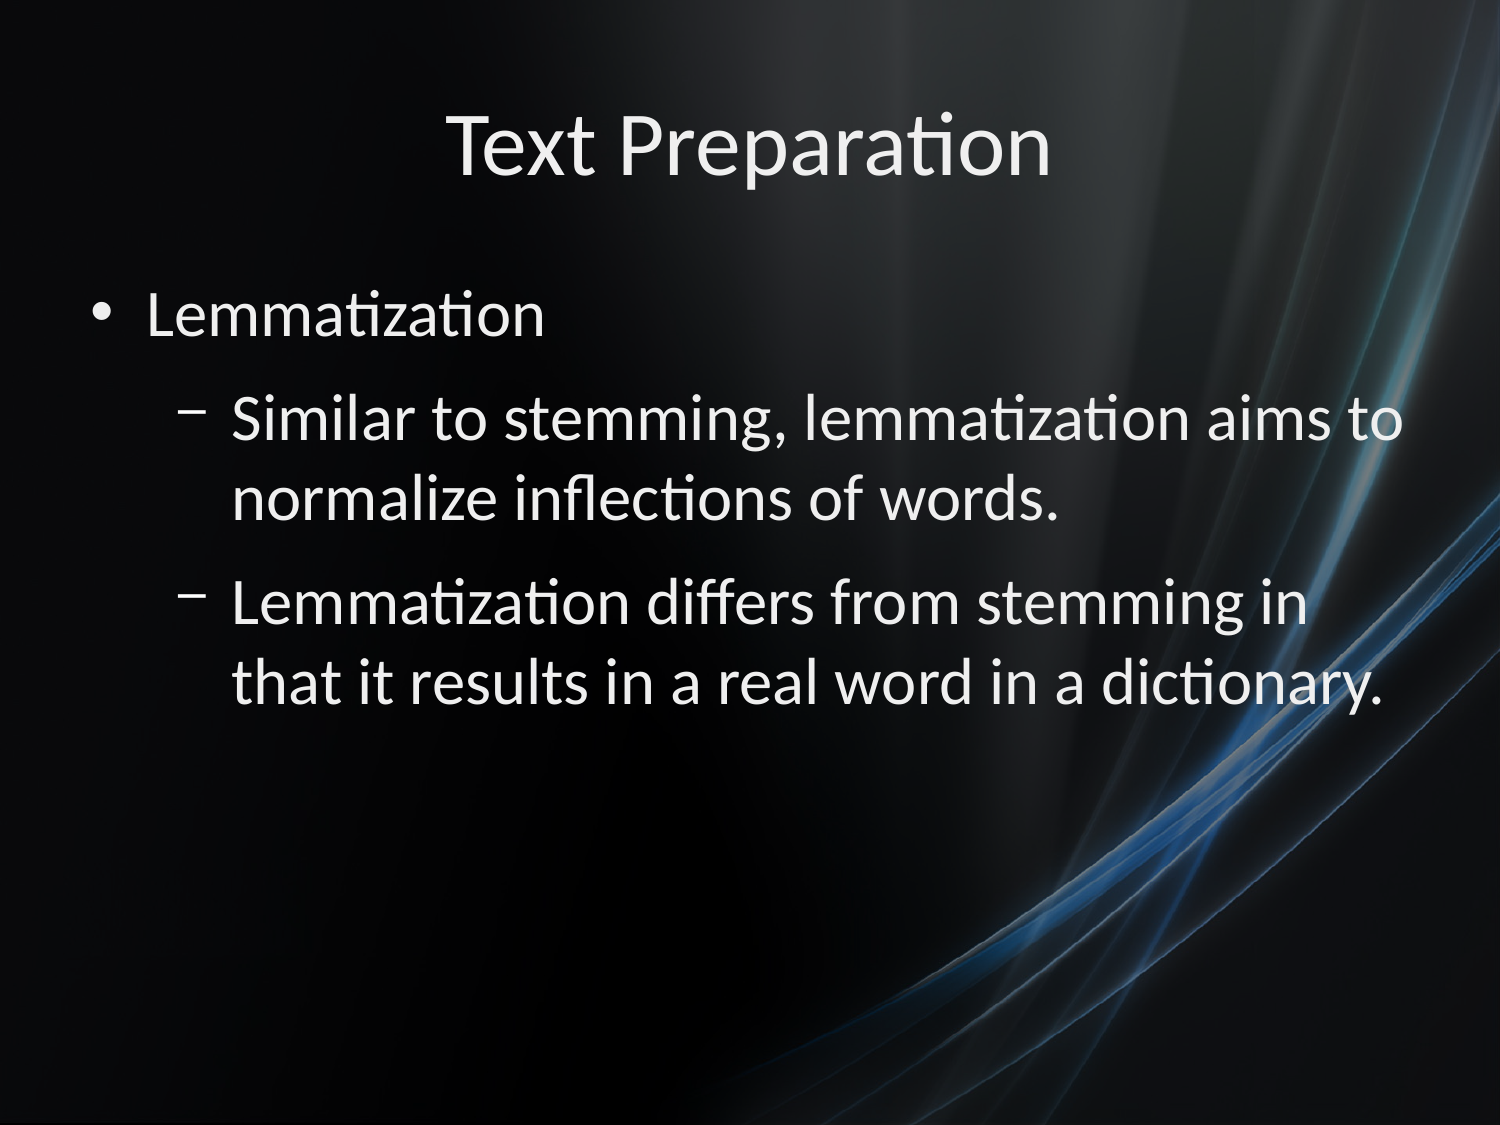

# Text Preparation
Lemmatization
Similar to stemming, lemmatization aims to normalize inflections of words.
Lemmatization differs from stemming in that it results in a real word in a dictionary.